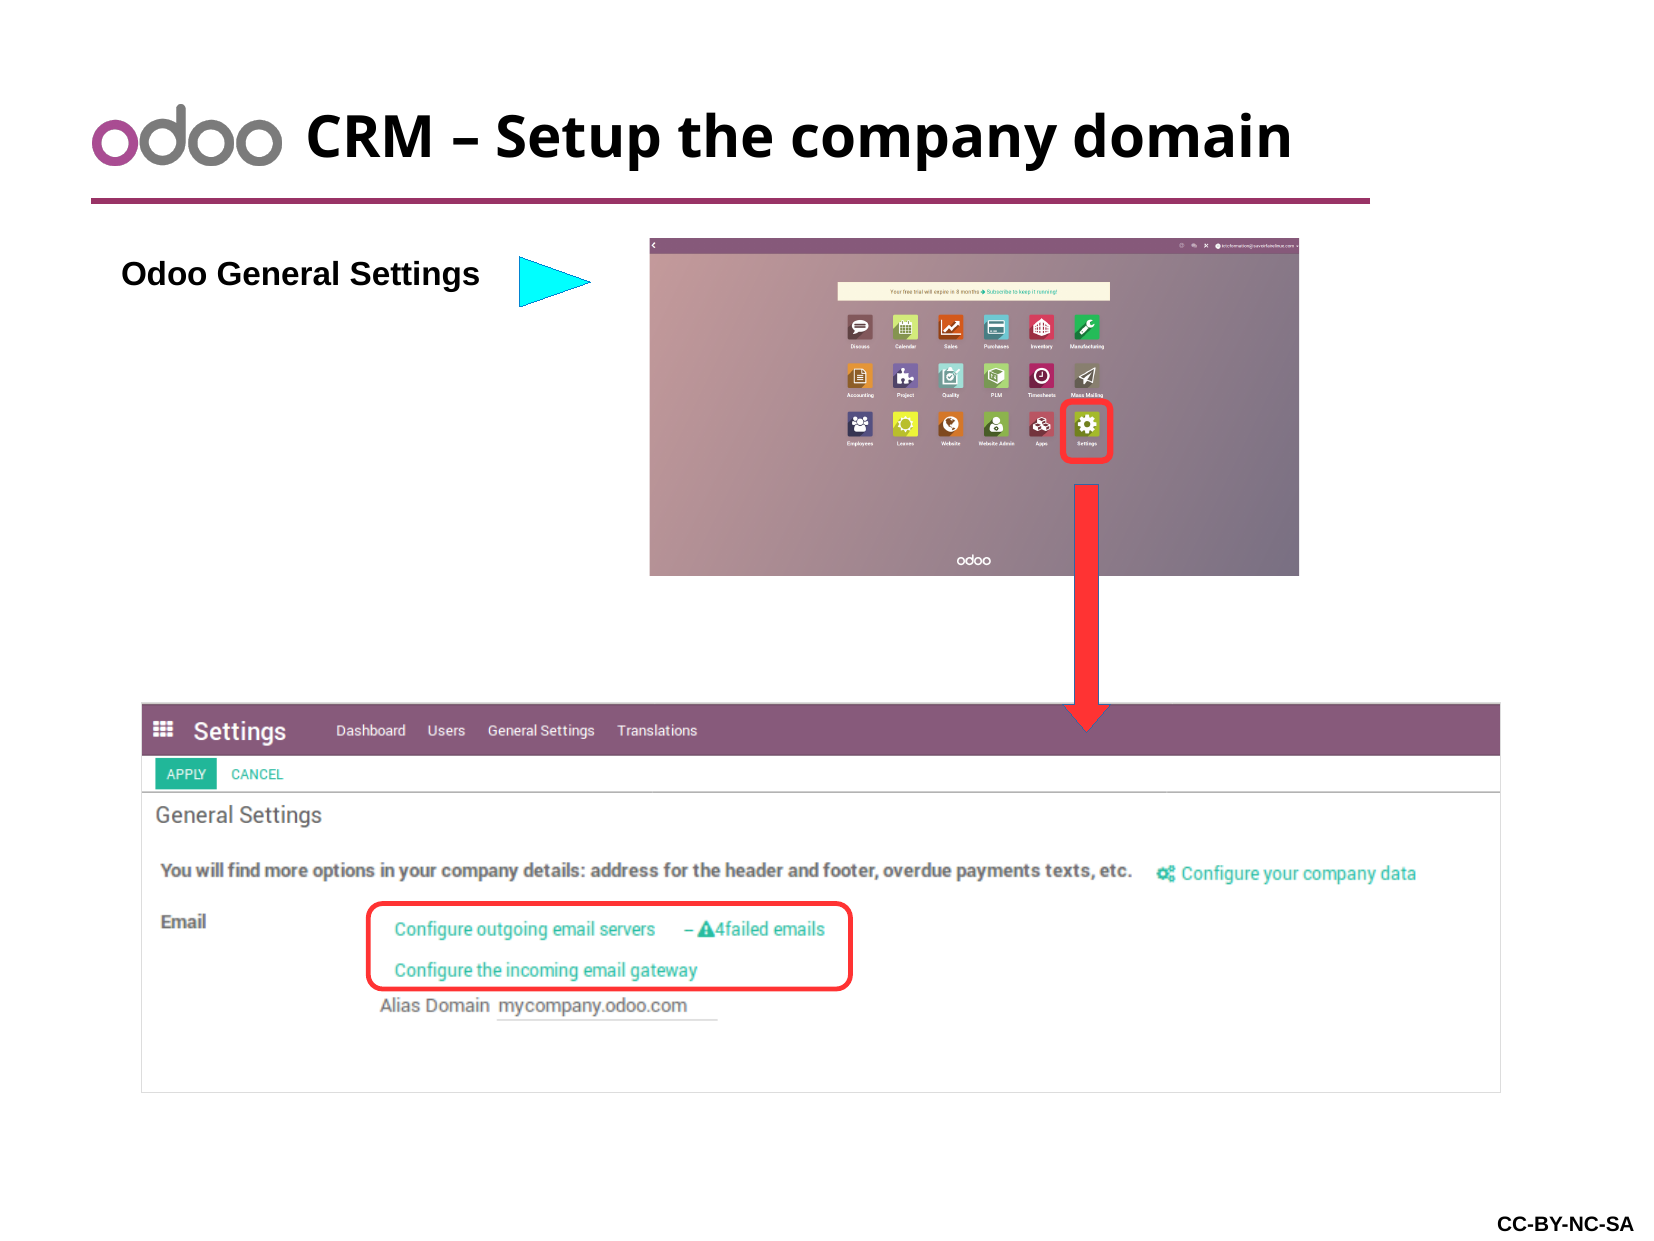

# CRM – Setup the company domain
Odoo General Settings
CC-BY-NC-SA